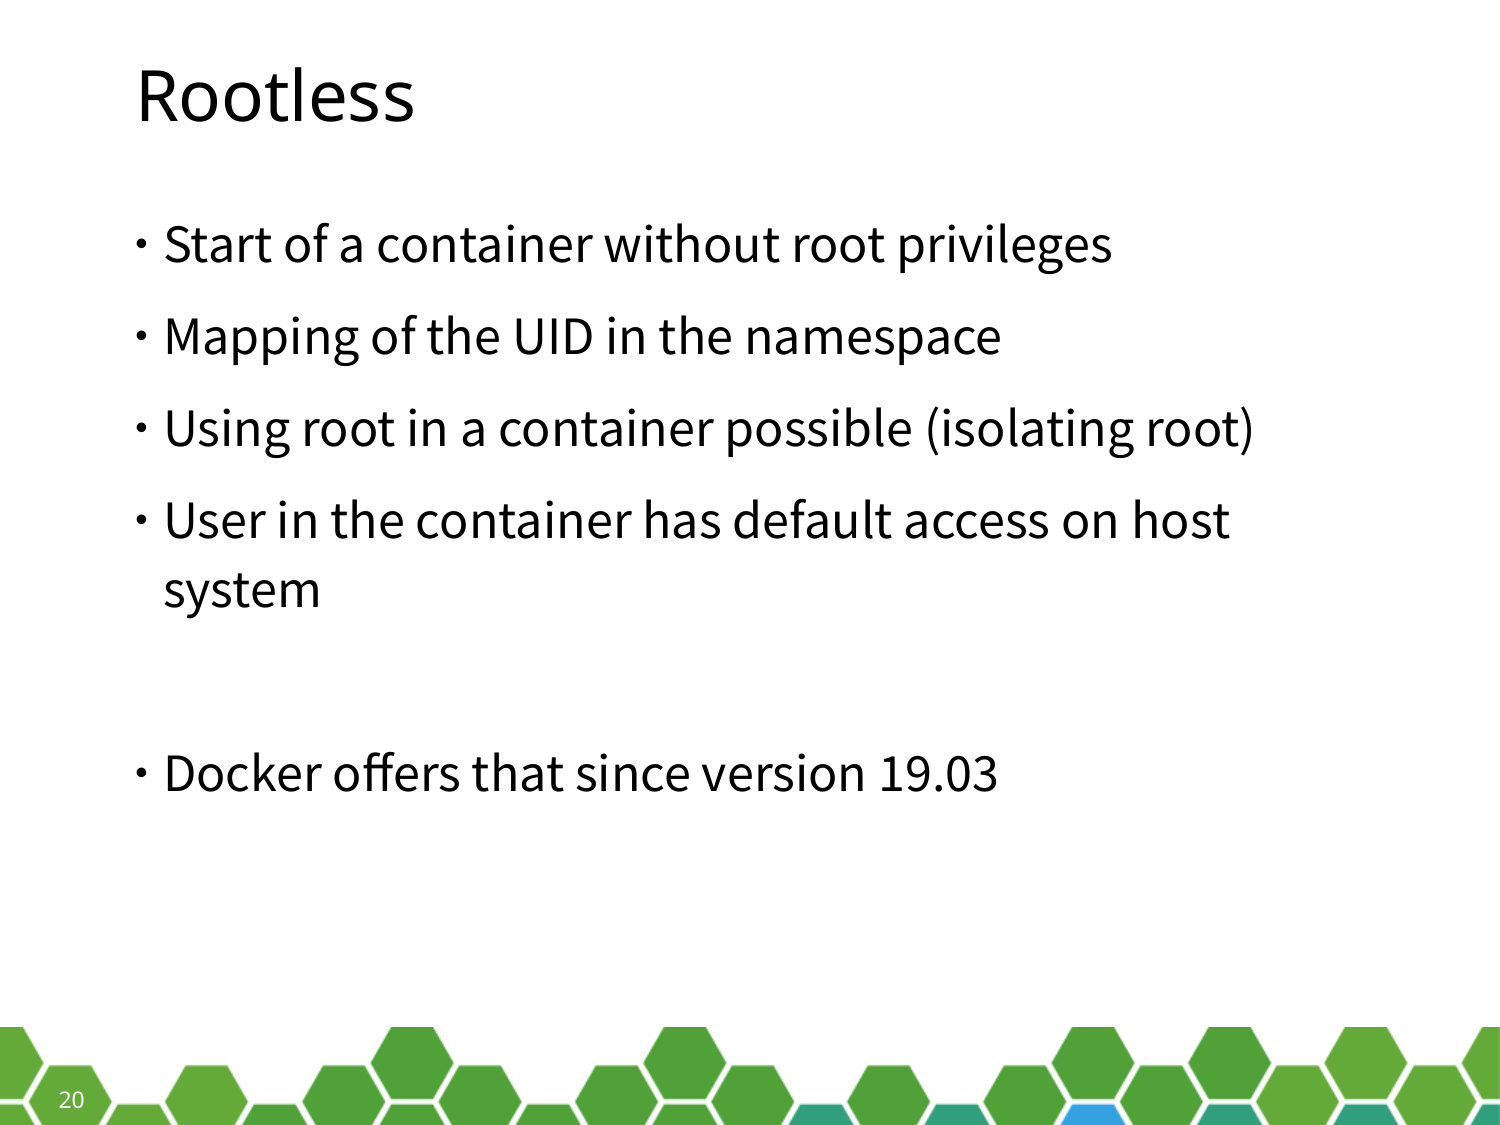

# Rootless
Start of a container without root privileges
Mapping of the UID in the namespace
Using root in a container possible (isolating root)
User in the container has default access on host system
Docker offers that since version 19.03